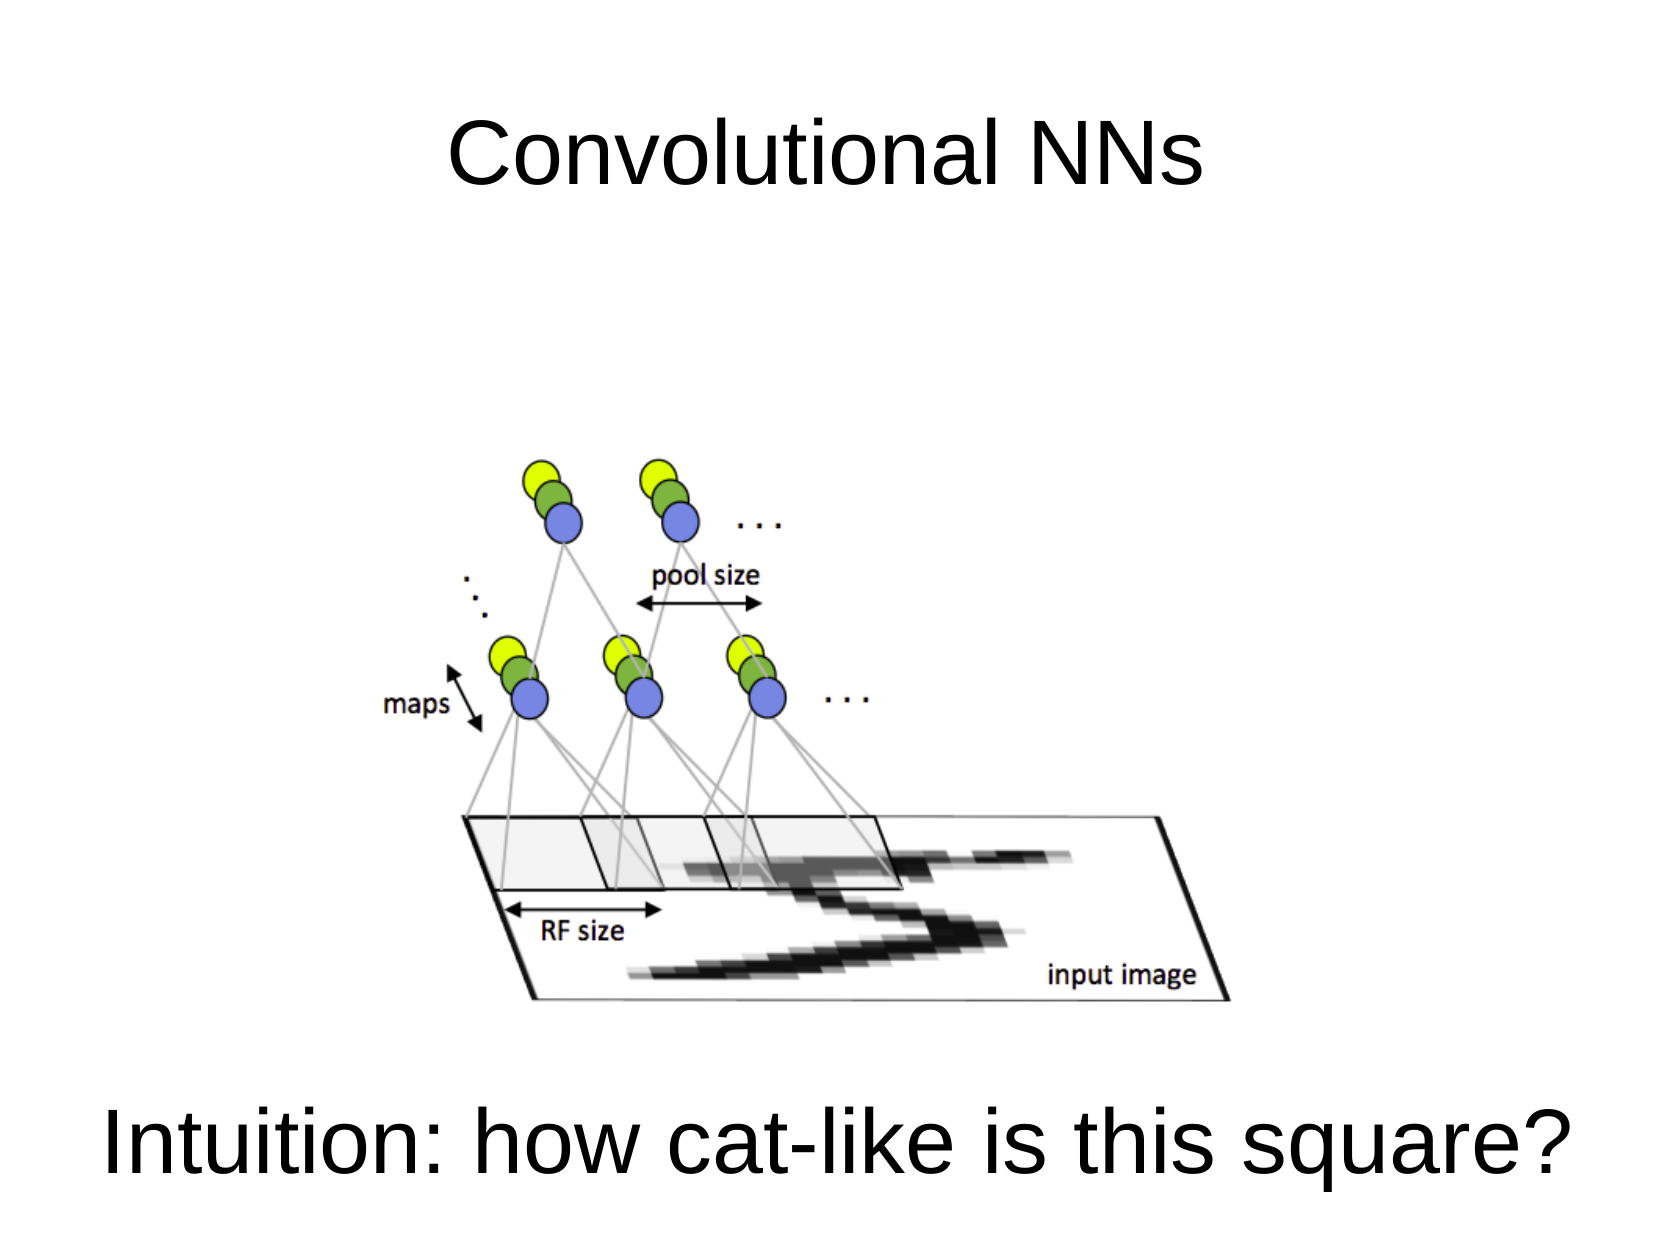

# Convolutional NNs
Intuition: how cat-like is this square?